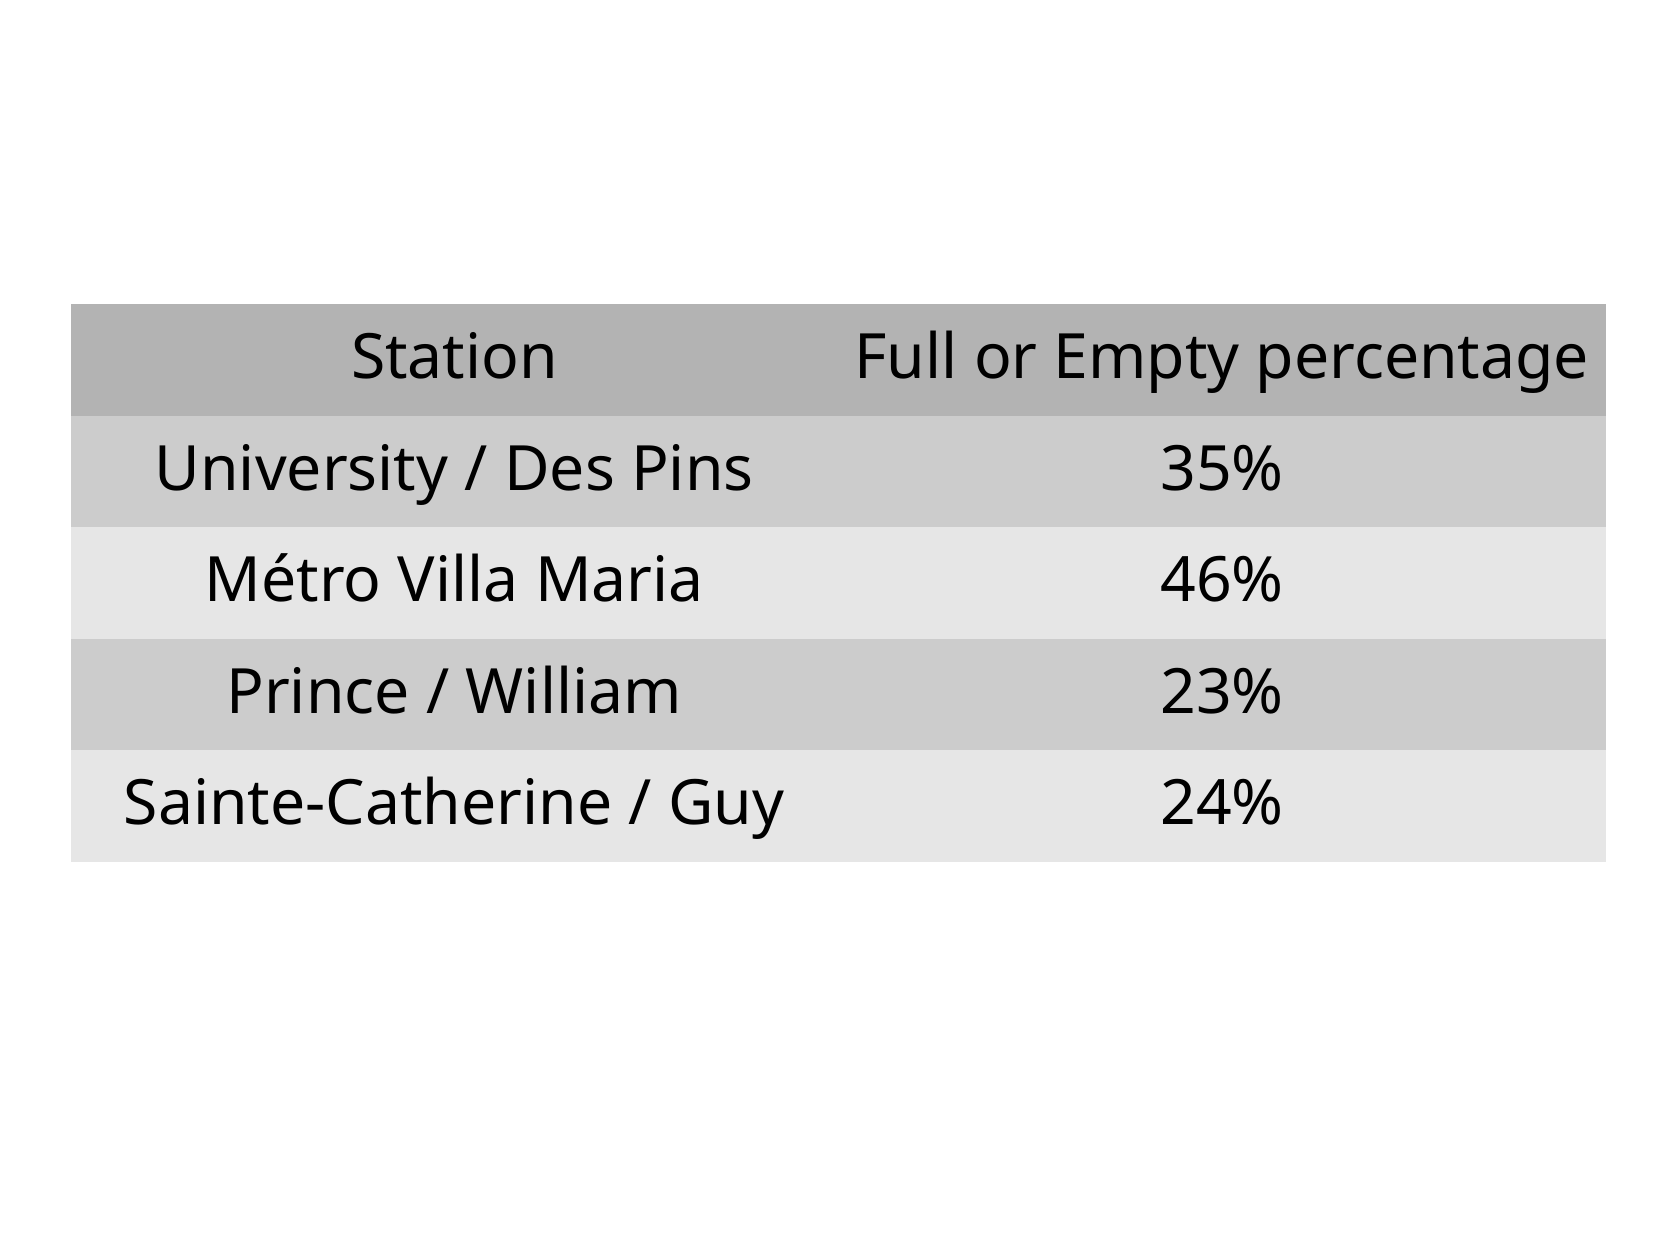

# Less useful stations:
| Station | Full or Empty percentage |
| --- | --- |
| University / Des Pins | 35% |
| Métro Villa Maria | 46% |
| Prince / William | 23% |
| Sainte-Catherine / Guy | 24% |